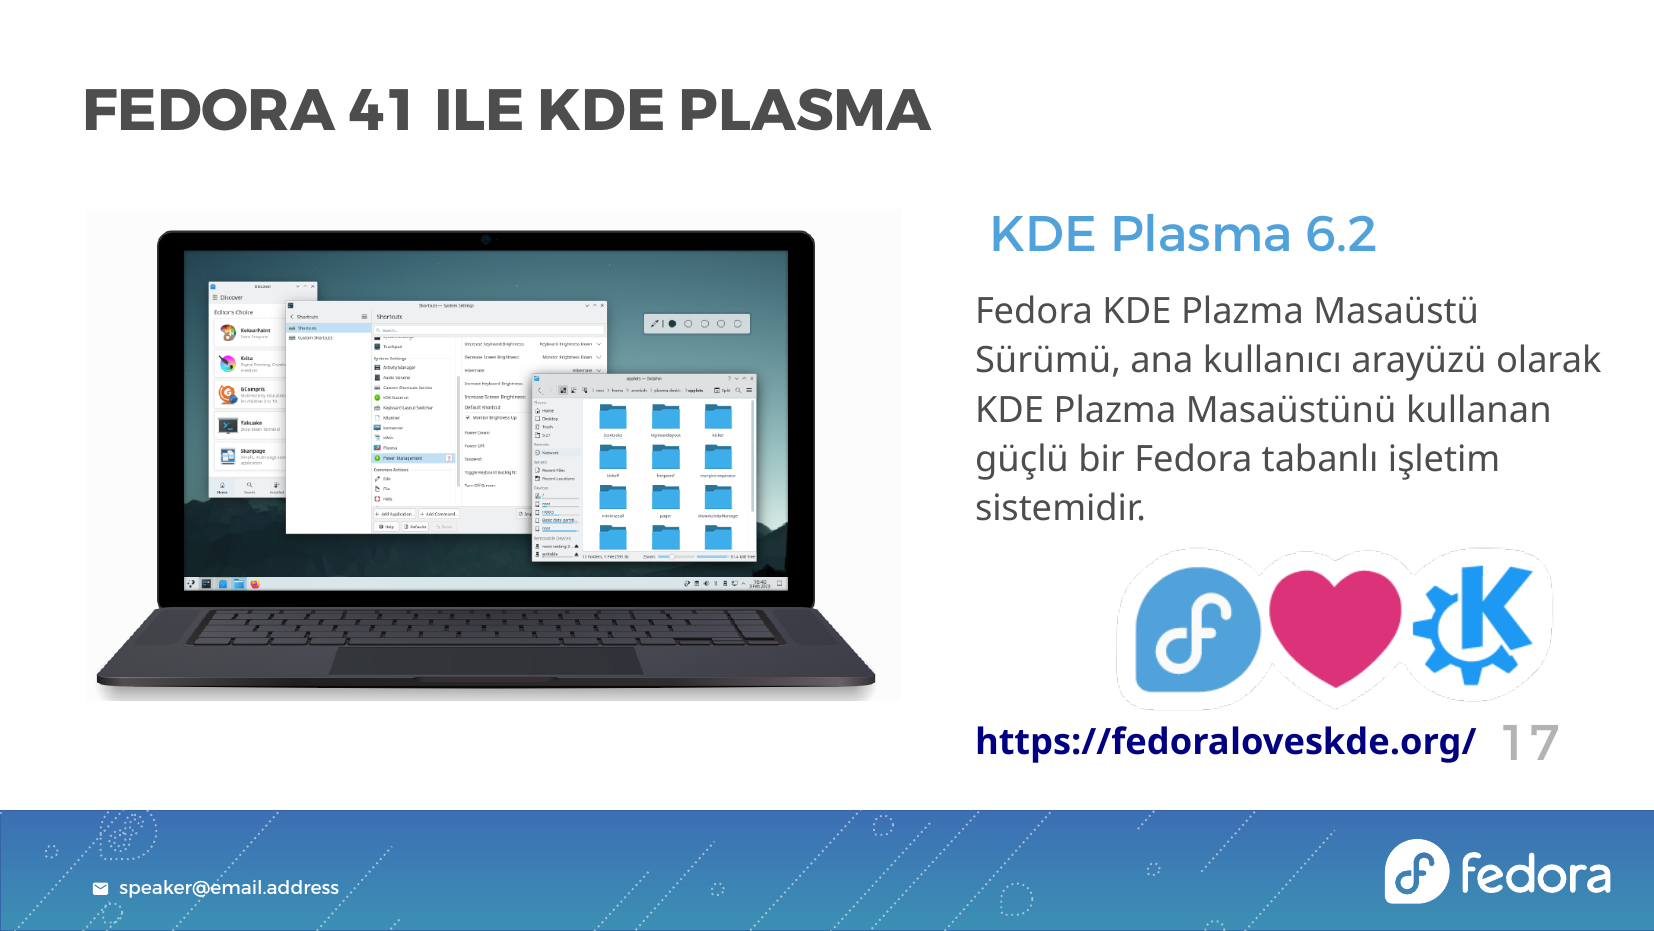

# Fedora 41 ile KDE PLASMA
KDE Plasma 6.2
Fedora KDE Plazma Masaüstü Sürümü, ana kullanıcı arayüzü olarak KDE Plazma Masaüstünü kullanan güçlü bir Fedora tabanlı işletim sistemidir.
https://fedoraloveskde.org/
17